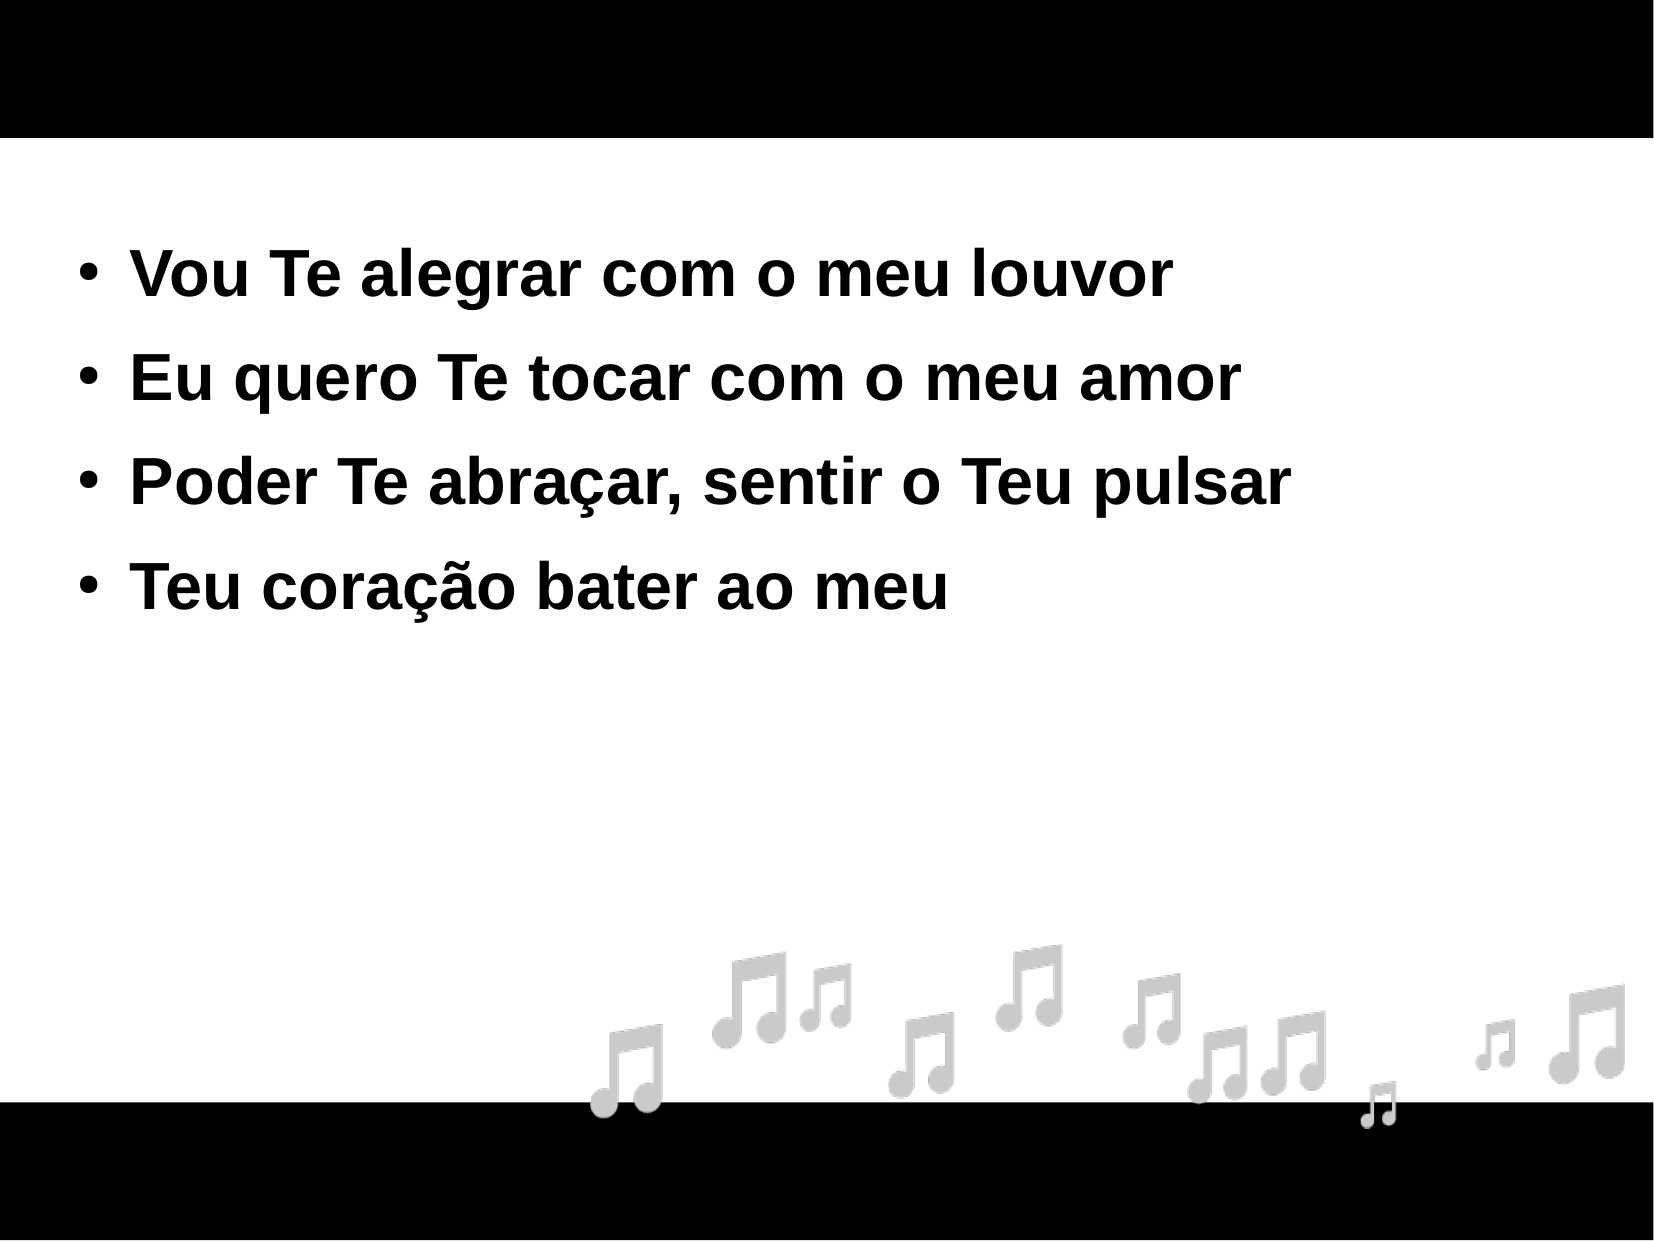

# Vou Te alegrar com o meu louvor
Eu quero Te tocar com o meu amor
Poder Te abraçar, sentir o Teu pulsar
Teu coração bater ao meu